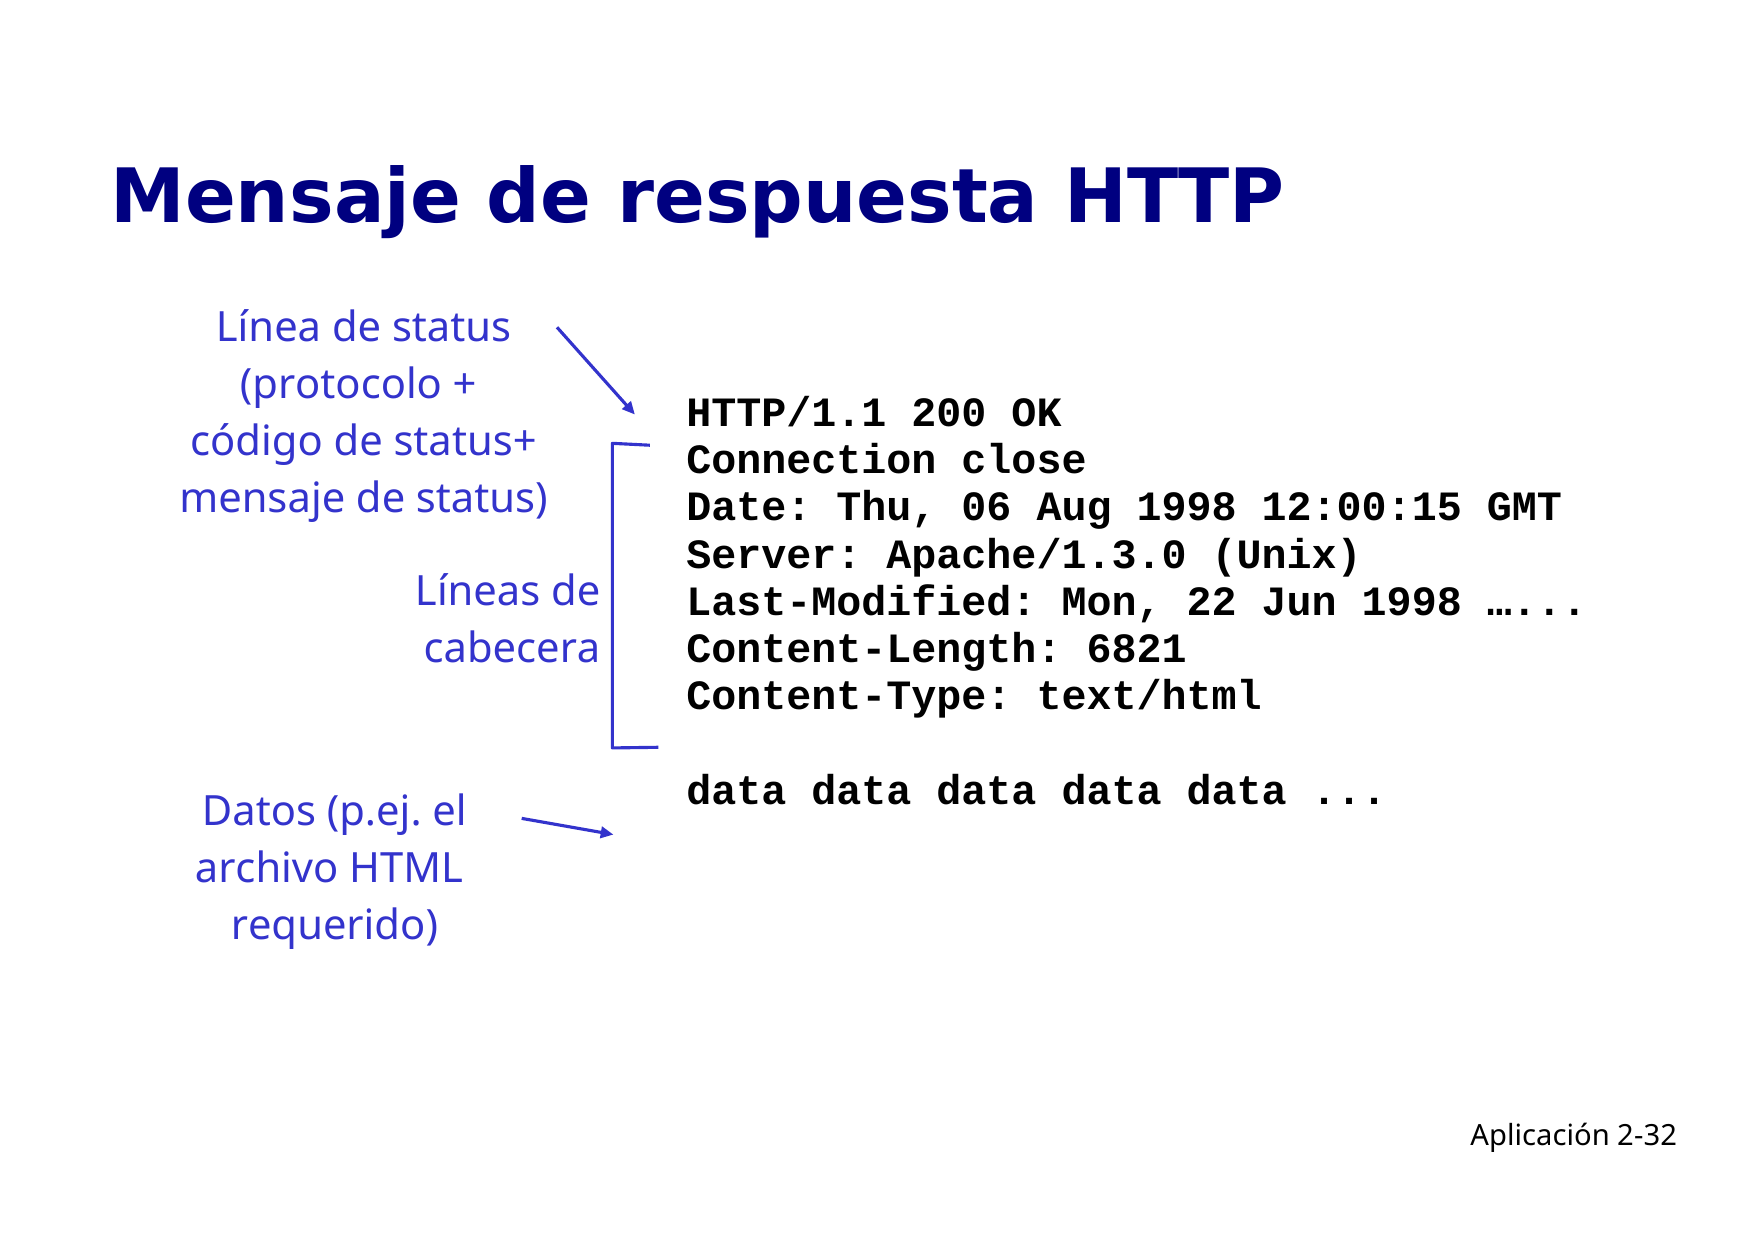

# Mensaje de respuesta HTTP
Línea de status
(protocolo +
código de status+
mensaje de status)
HTTP/1.1 200 OK
Connection close
Date: Thu, 06 Aug 1998 12:00:15 GMT
Server: Apache/1.3.0 (Unix)
Last-Modified: Mon, 22 Jun 1998 …...
Content-Length: 6821
Content-Type: text/html
data data data data data ...
Líneas de
cabecera
Datos (p.ej. el
archivo HTML
requerido)